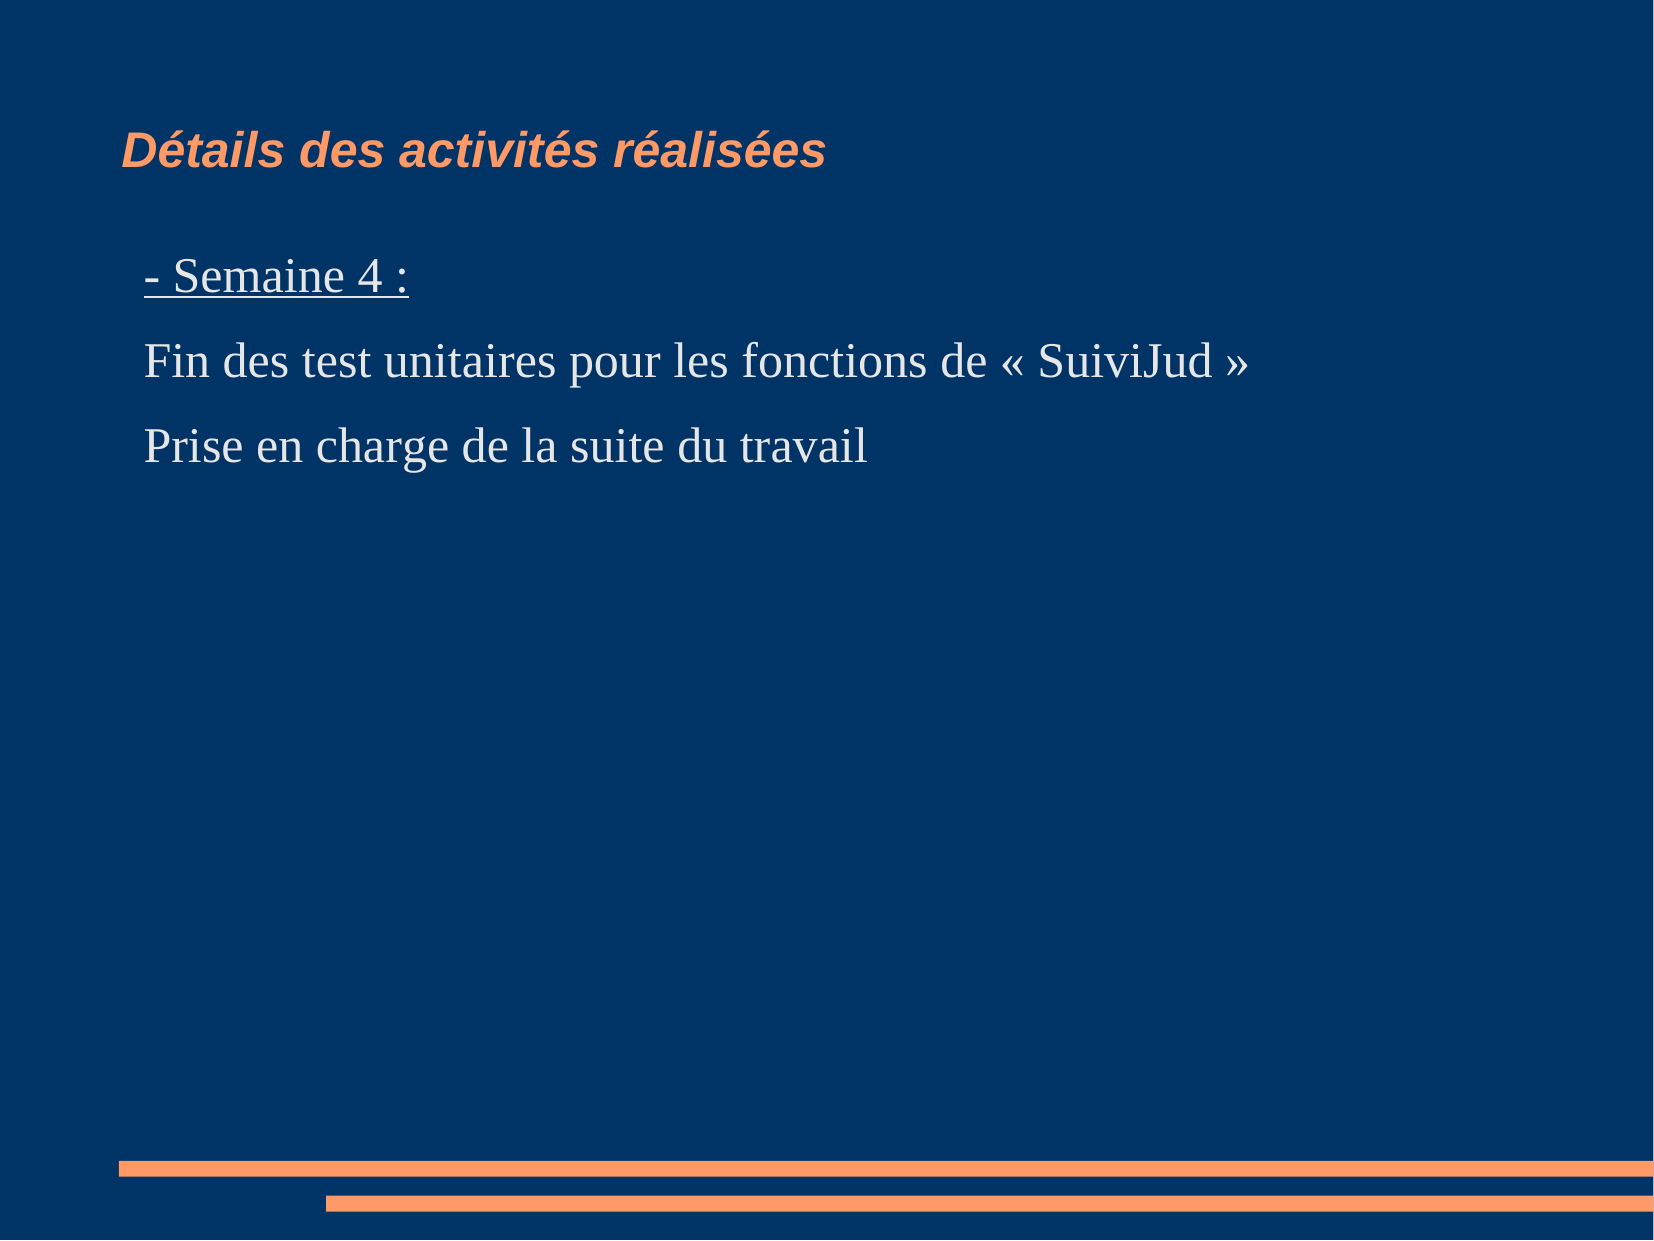

# Détails des activités réalisées
- Semaine 4 :
Fin des test unitaires pour les fonctions de « SuiviJud »
Prise en charge de la suite du travail